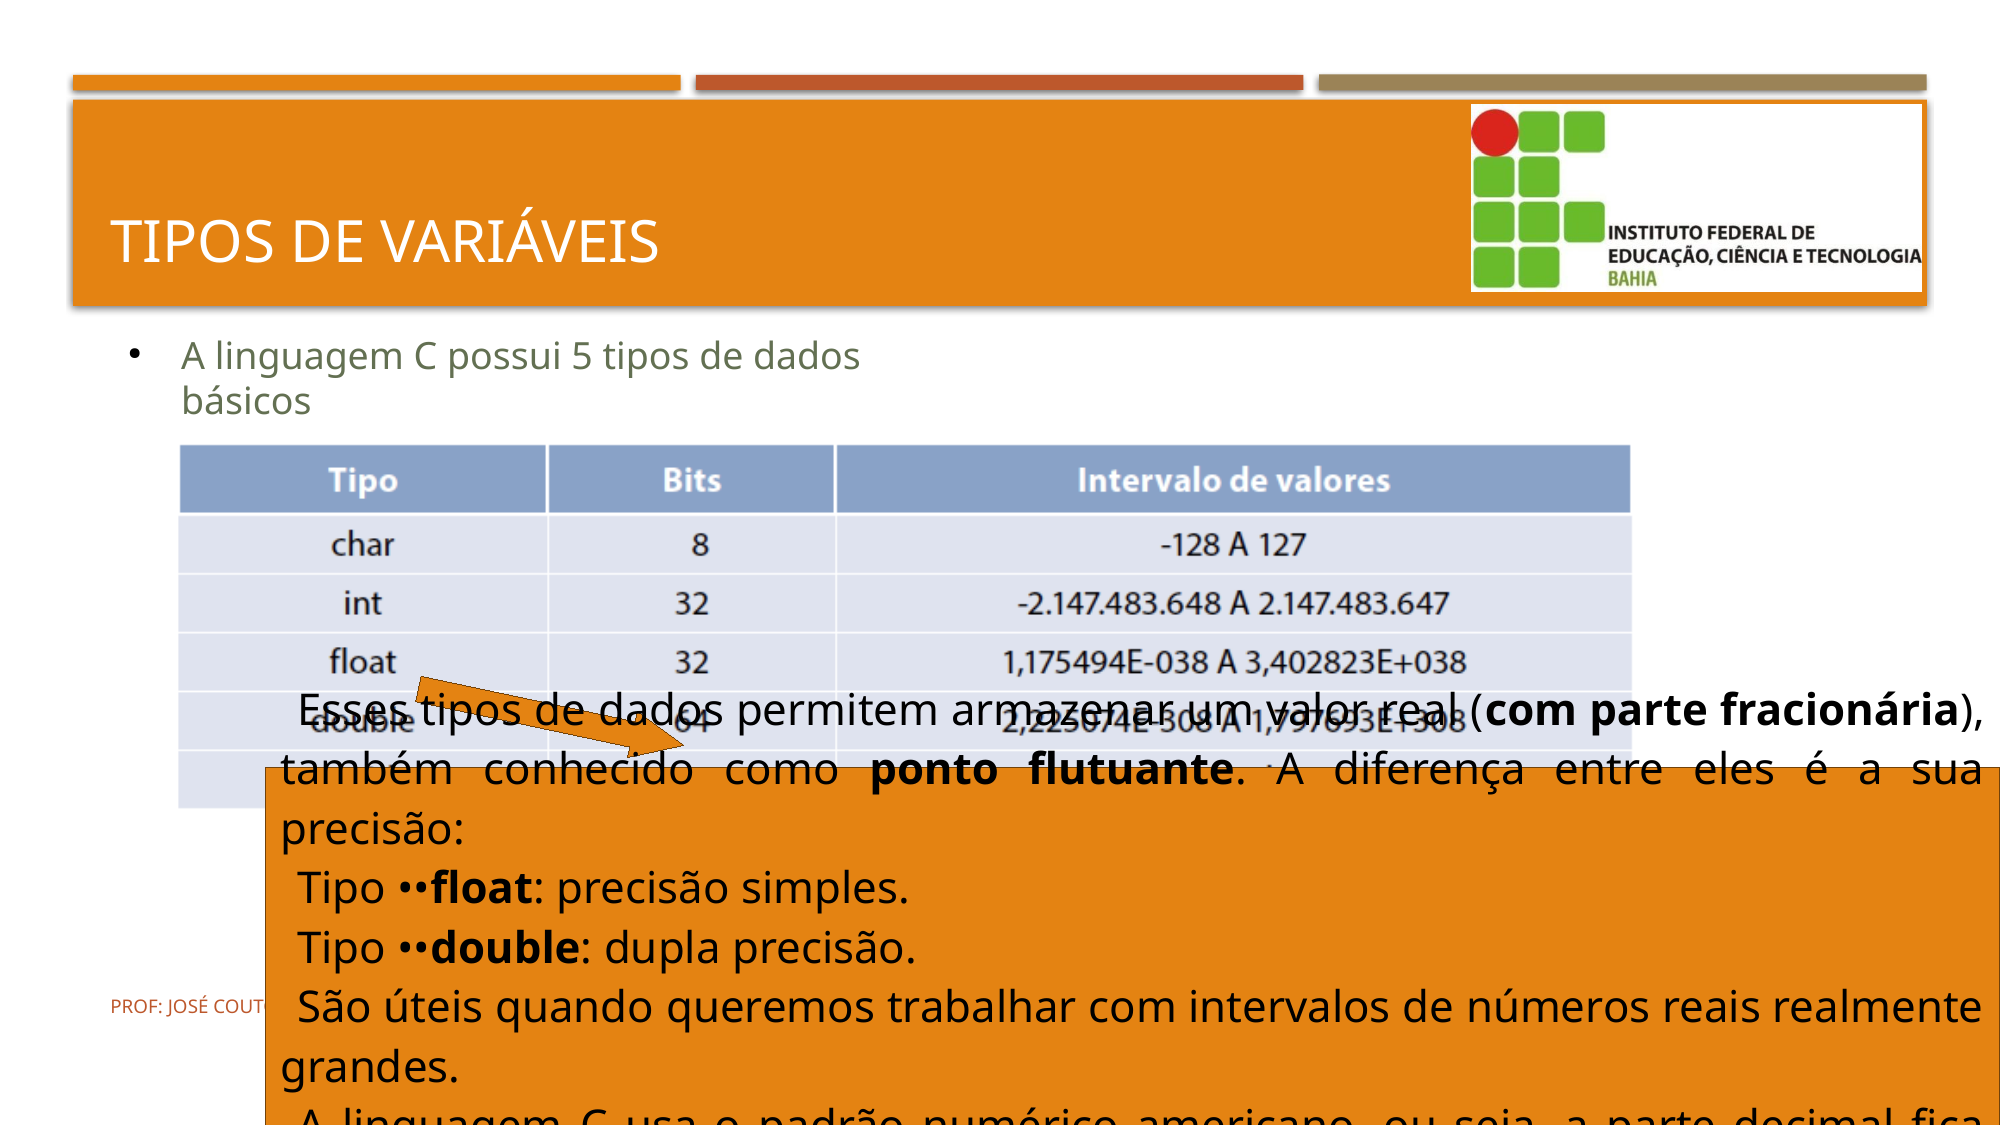

# tipos de Variáveis
A linguagem C possui 5 tipos de dados básicos
Esses tipos de dados permitem armazenar um valor real (com parte fracionária), também conhecido como ponto flutuante. A diferença entre eles é a sua precisão:
Tipo ••float: precisão simples.
Tipo ••double: dupla precisão.
São úteis quando queremos trabalhar com intervalos de números reais realmente grandes.
A linguagem C usa o padrão numérico americano, ou seja, a parte decimal fica depois de um ponto.
Prof: José Couto Júnior
14